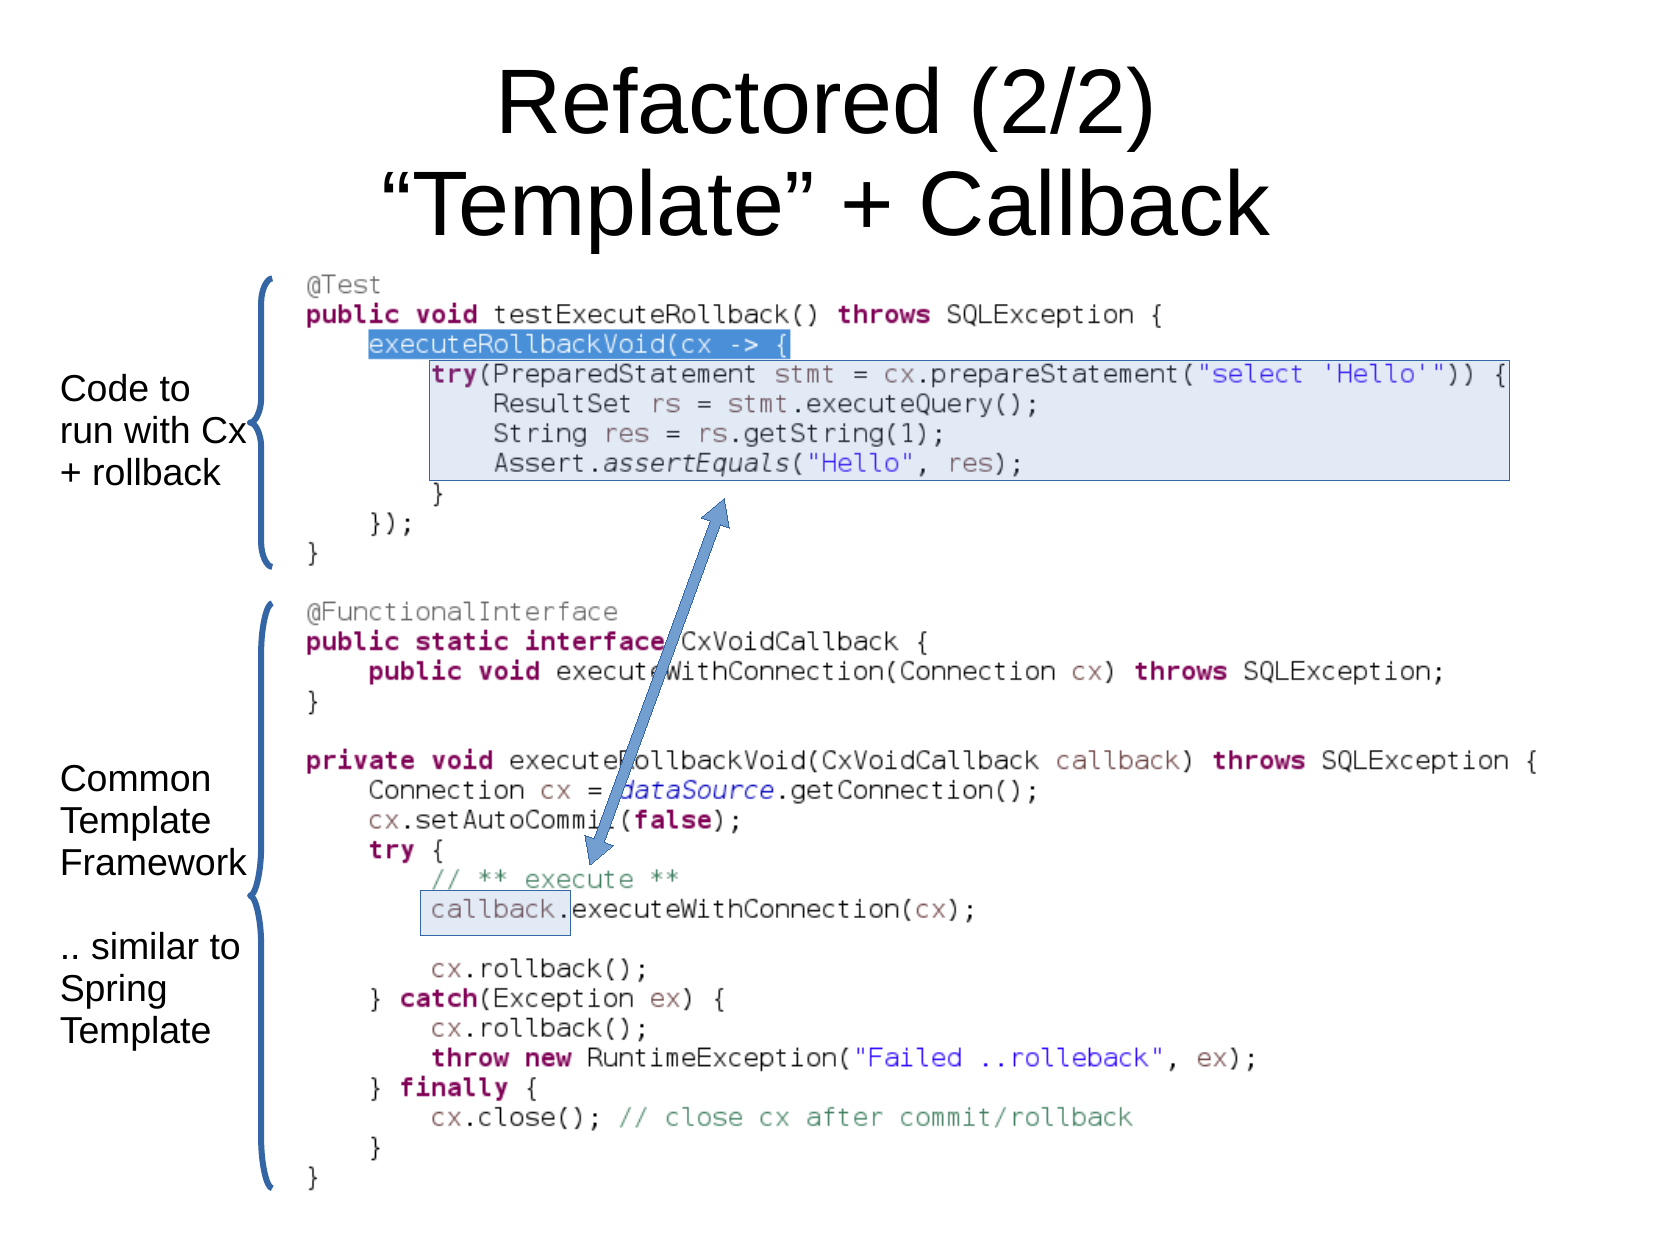

# Refactored (2/2) “Template” + Callback
Code to
run with Cx
+ rollback
Common
Template
Framework
.. similar to
Spring
Template